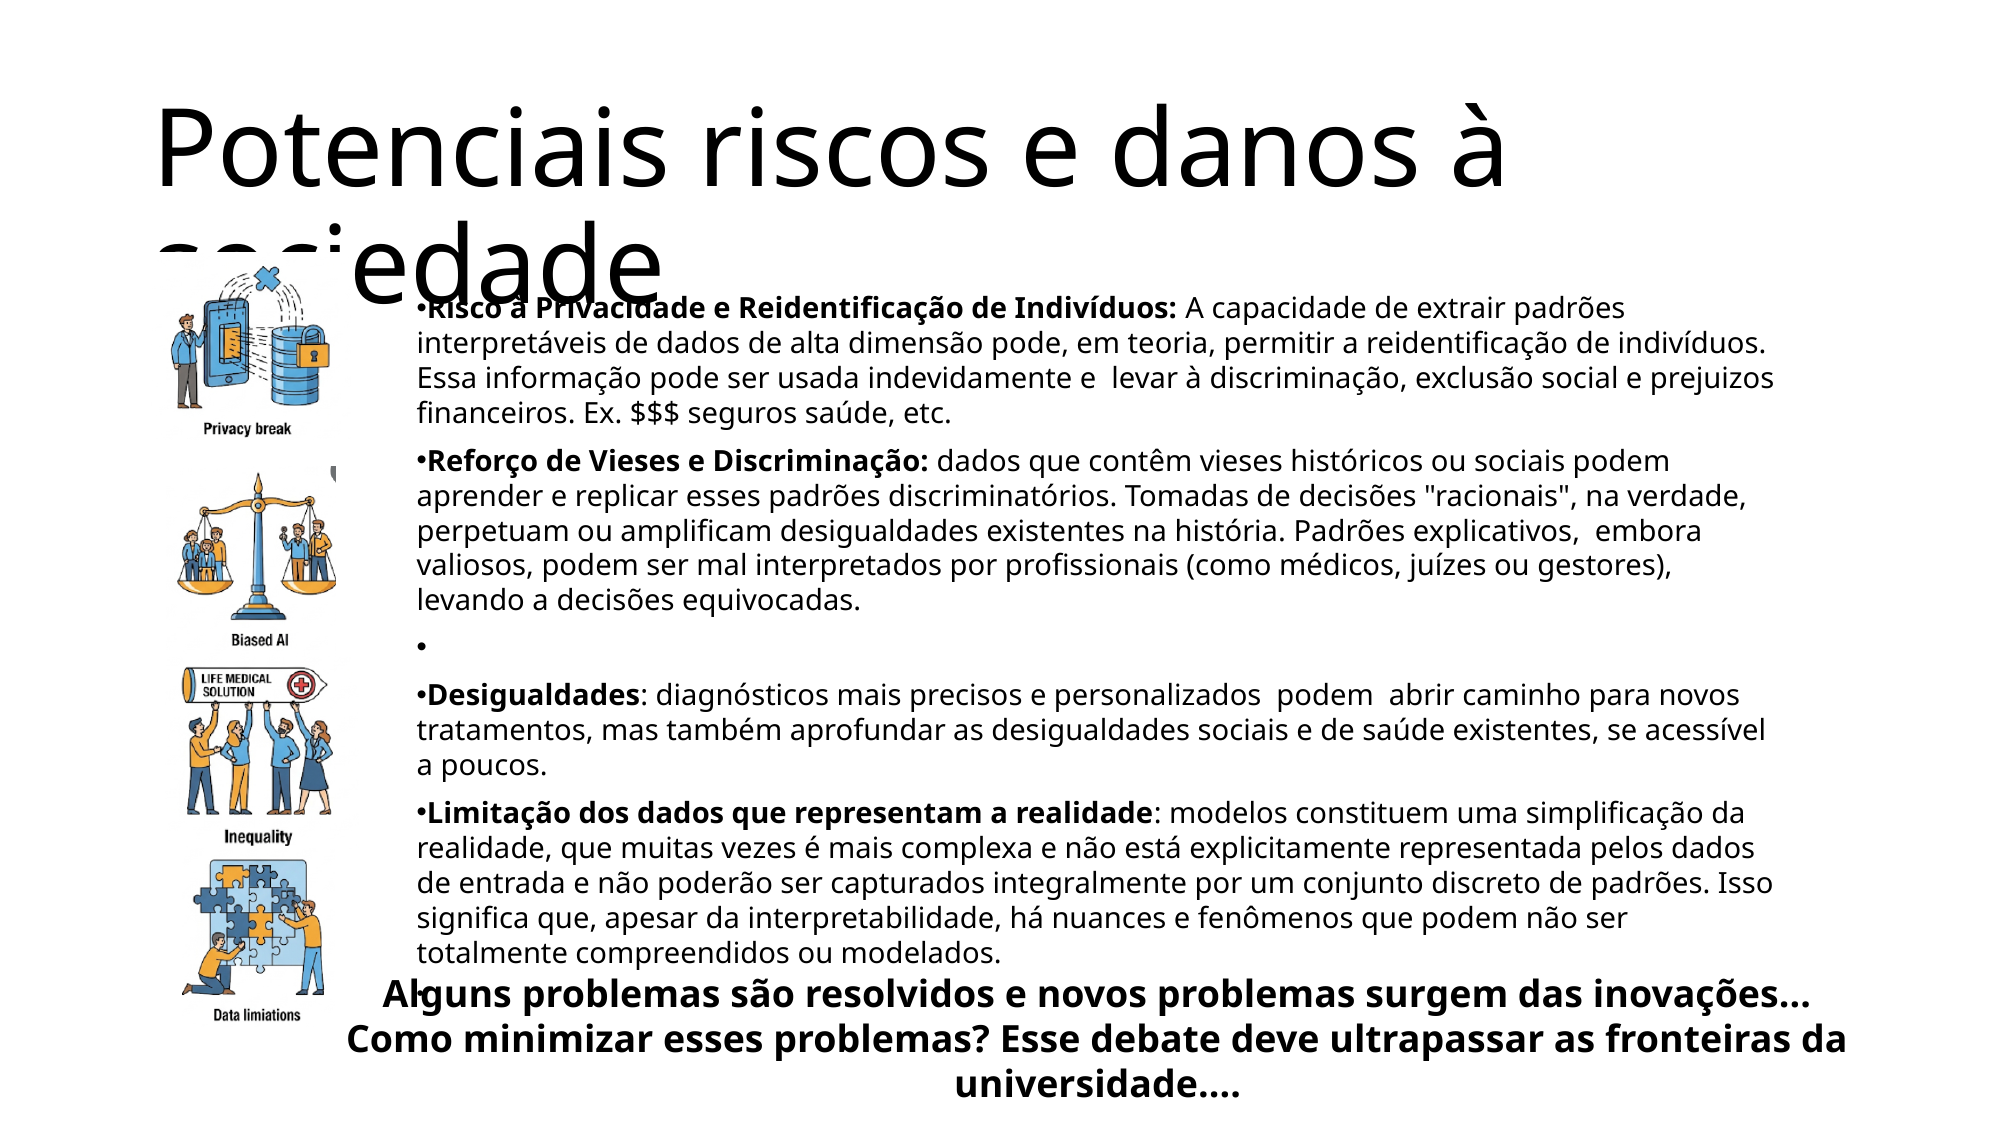

# Potenciais riscos e danos à sociedade
Risco à Privacidade e Reidentificação de Indivíduos: A capacidade de extrair padrões interpretáveis de dados de alta dimensão pode, em teoria, permitir a reidentificação de indivíduos. Essa informação pode ser usada indevidamente e levar à discriminação, exclusão social e prejuizos financeiros. Ex. $$$ seguros saúde, etc.
Reforço de Vieses e Discriminação: dados que contêm vieses históricos ou sociais podem aprender e replicar esses padrões discriminatórios. Tomadas de decisões "racionais", na verdade, perpetuam ou amplificam desigualdades existentes na história. Padrões explicativos, embora valiosos, podem ser mal interpretados por profissionais (como médicos, juízes ou gestores), levando a decisões equivocadas.
Desigualdades: diagnósticos mais precisos e personalizados podem abrir caminho para novos tratamentos, mas também aprofundar as desigualdades sociais e de saúde existentes, se acessível a poucos.
Limitação dos dados que representam a realidade: modelos constituem uma simplificação da realidade, que muitas vezes é mais complexa e não está explicitamente representada pelos dados de entrada e não poderão ser capturados integralmente por um conjunto discreto de padrões. Isso significa que, apesar da interpretabilidade, há nuances e fenômenos que podem não ser totalmente compreendidos ou modelados.
Alguns problemas são resolvidos e novos problemas surgem das inovações...
Como minimizar esses problemas? Esse debate deve ultrapassar as fronteiras da universidade....